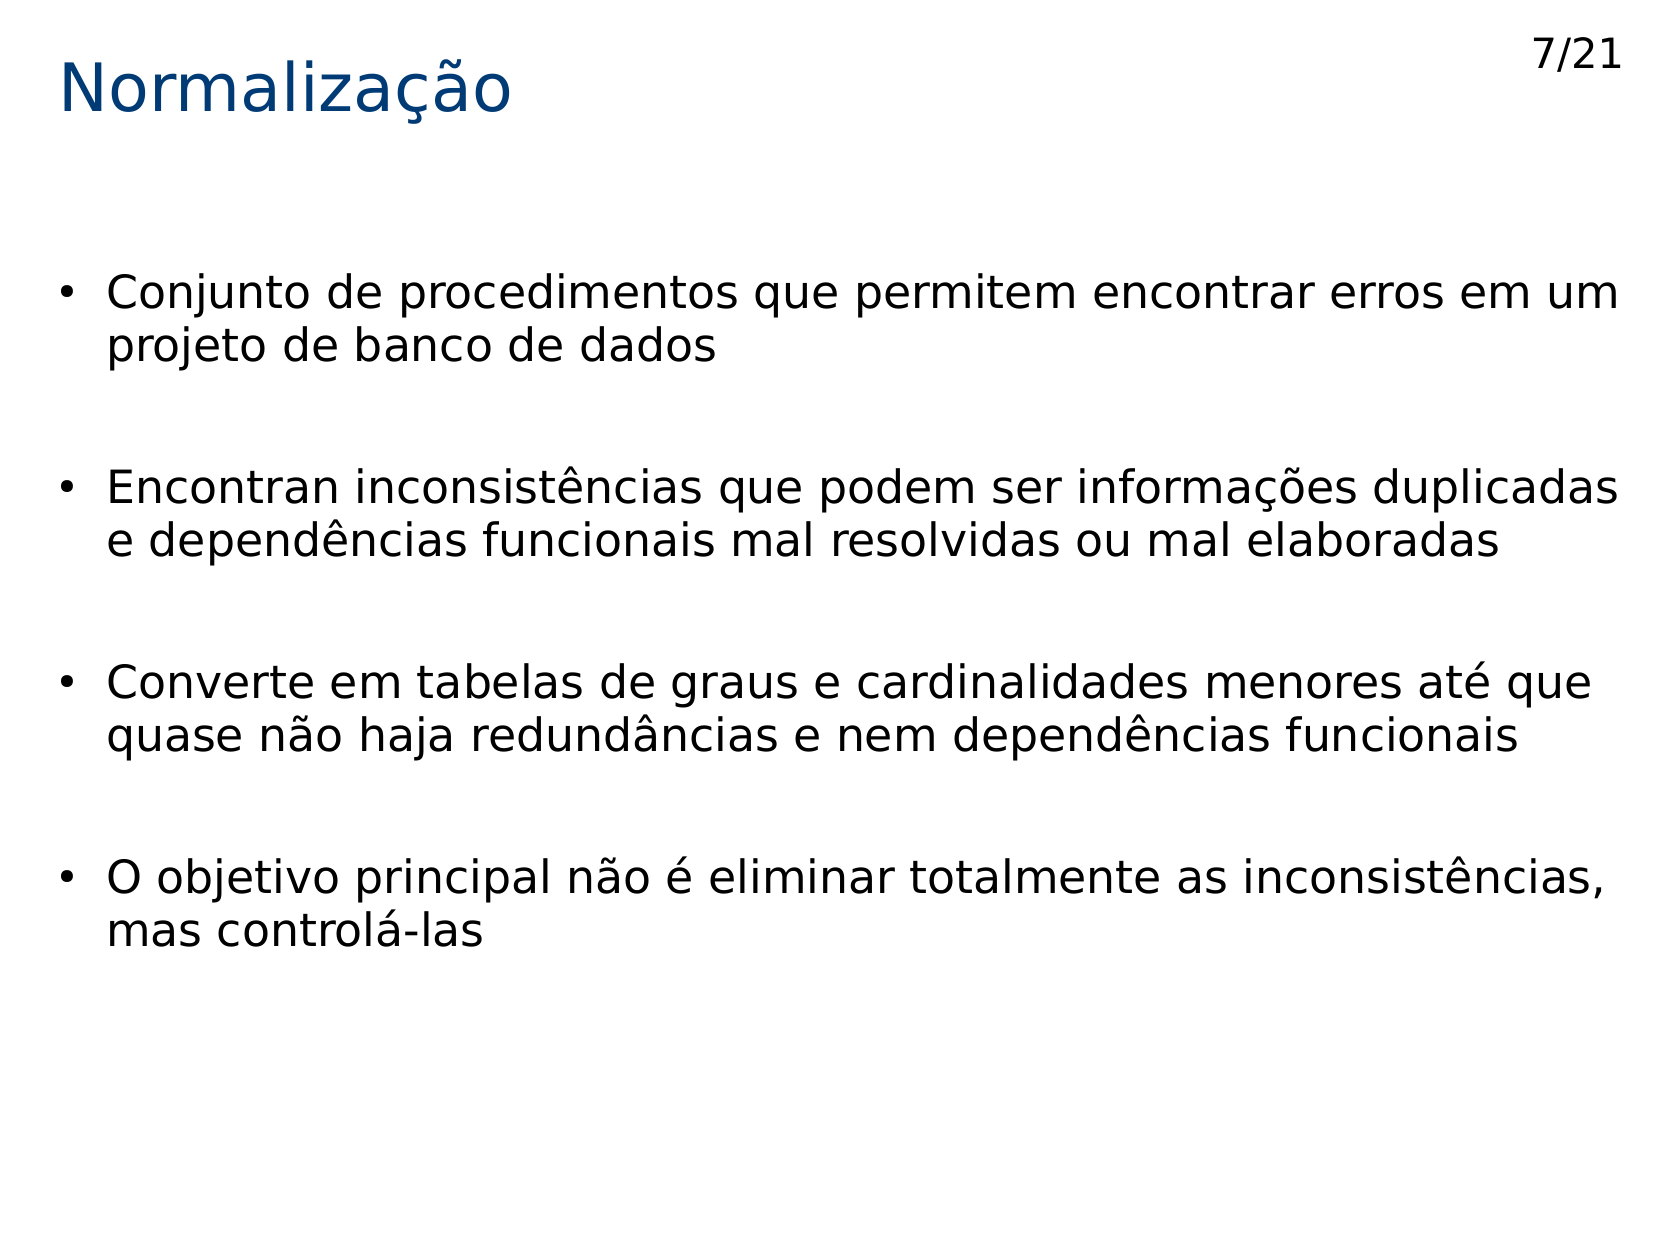

# Normalização
7
Conjunto de procedimentos que permitem encontrar erros em um projeto de banco de dados
Encontran inconsistências que podem ser informações duplicadas e dependências funcionais mal resolvidas ou mal elaboradas
Converte em tabelas de graus e cardinalidades menores até que quase não haja redundâncias e nem dependências funcionais
O objetivo principal não é eliminar totalmente as inconsistências, mas controlá-las